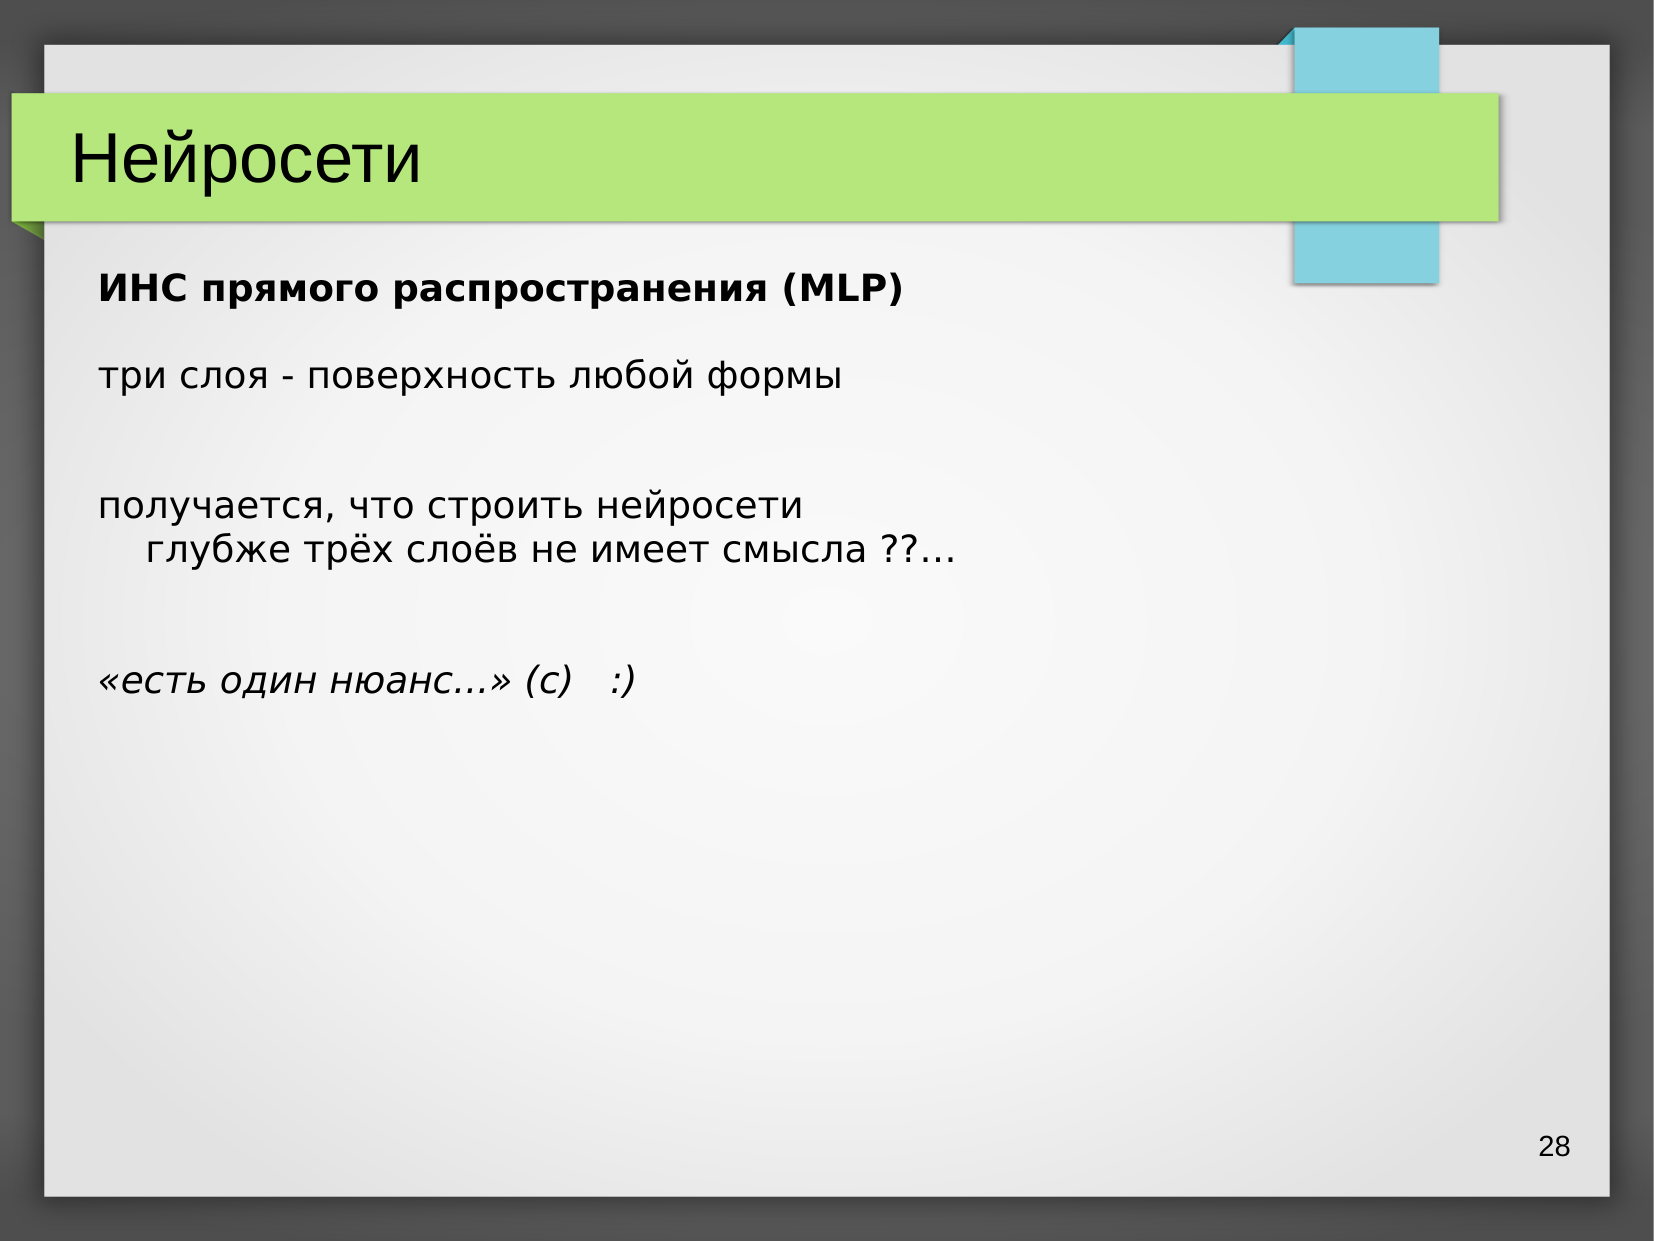

# Нейросети
ИНС прямого распространения (MLP)
три слоя - поверхность любой формы
получается, что строить нейросети
 глубже трёх слоёв не имеет смысла ??…
«есть один нюанс...» (c) :)
28